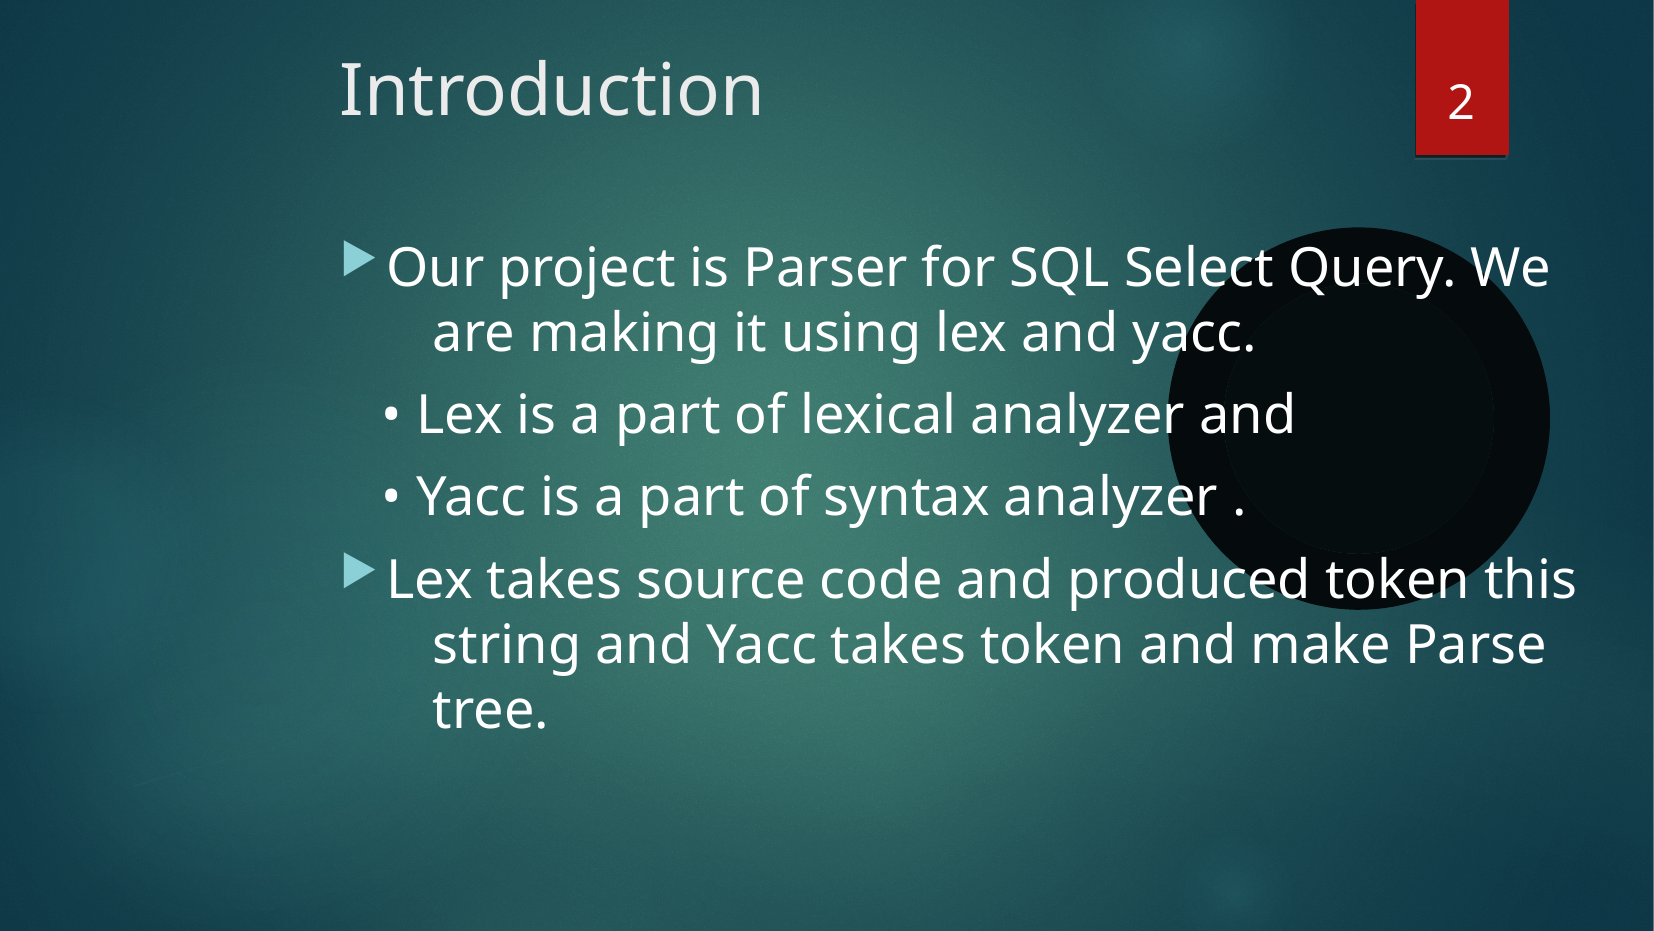

# Introduction
Our project is Parser for SQL Select Query. We are making it using lex and yacc.
 • Lex is a part of lexical analyzer and
 • Yacc is a part of syntax analyzer .
Lex takes source code and produced token this string and Yacc takes token and make Parse tree.